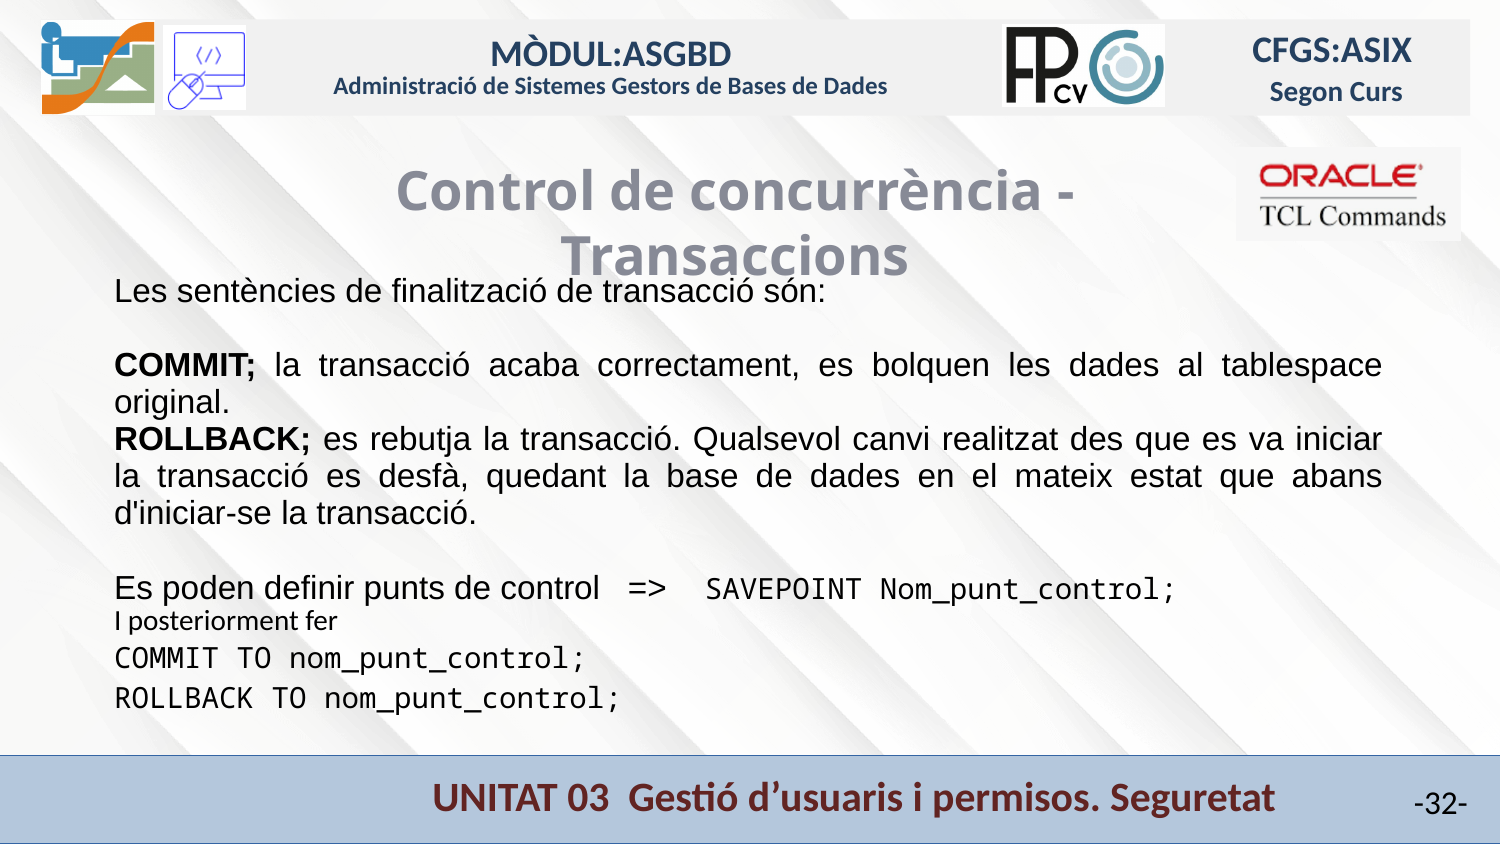

# Control de concurrència - Transaccions
Les sentències de finalització de transacció són:
COMMIT; la transacció acaba correctament, es bolquen les dades al tablespace original.
ROLLBACK; es rebutja la transacció. Qualsevol canvi realitzat des que es va iniciar la transacció es desfà, quedant la base de dades en el mateix estat que abans d'iniciar-se la transacció.
Es poden definir punts de control => SAVEPOINT Nom_punt_control;
I posteriorment fer
COMMIT TO nom_punt_control;
ROLLBACK TO nom_punt_control;